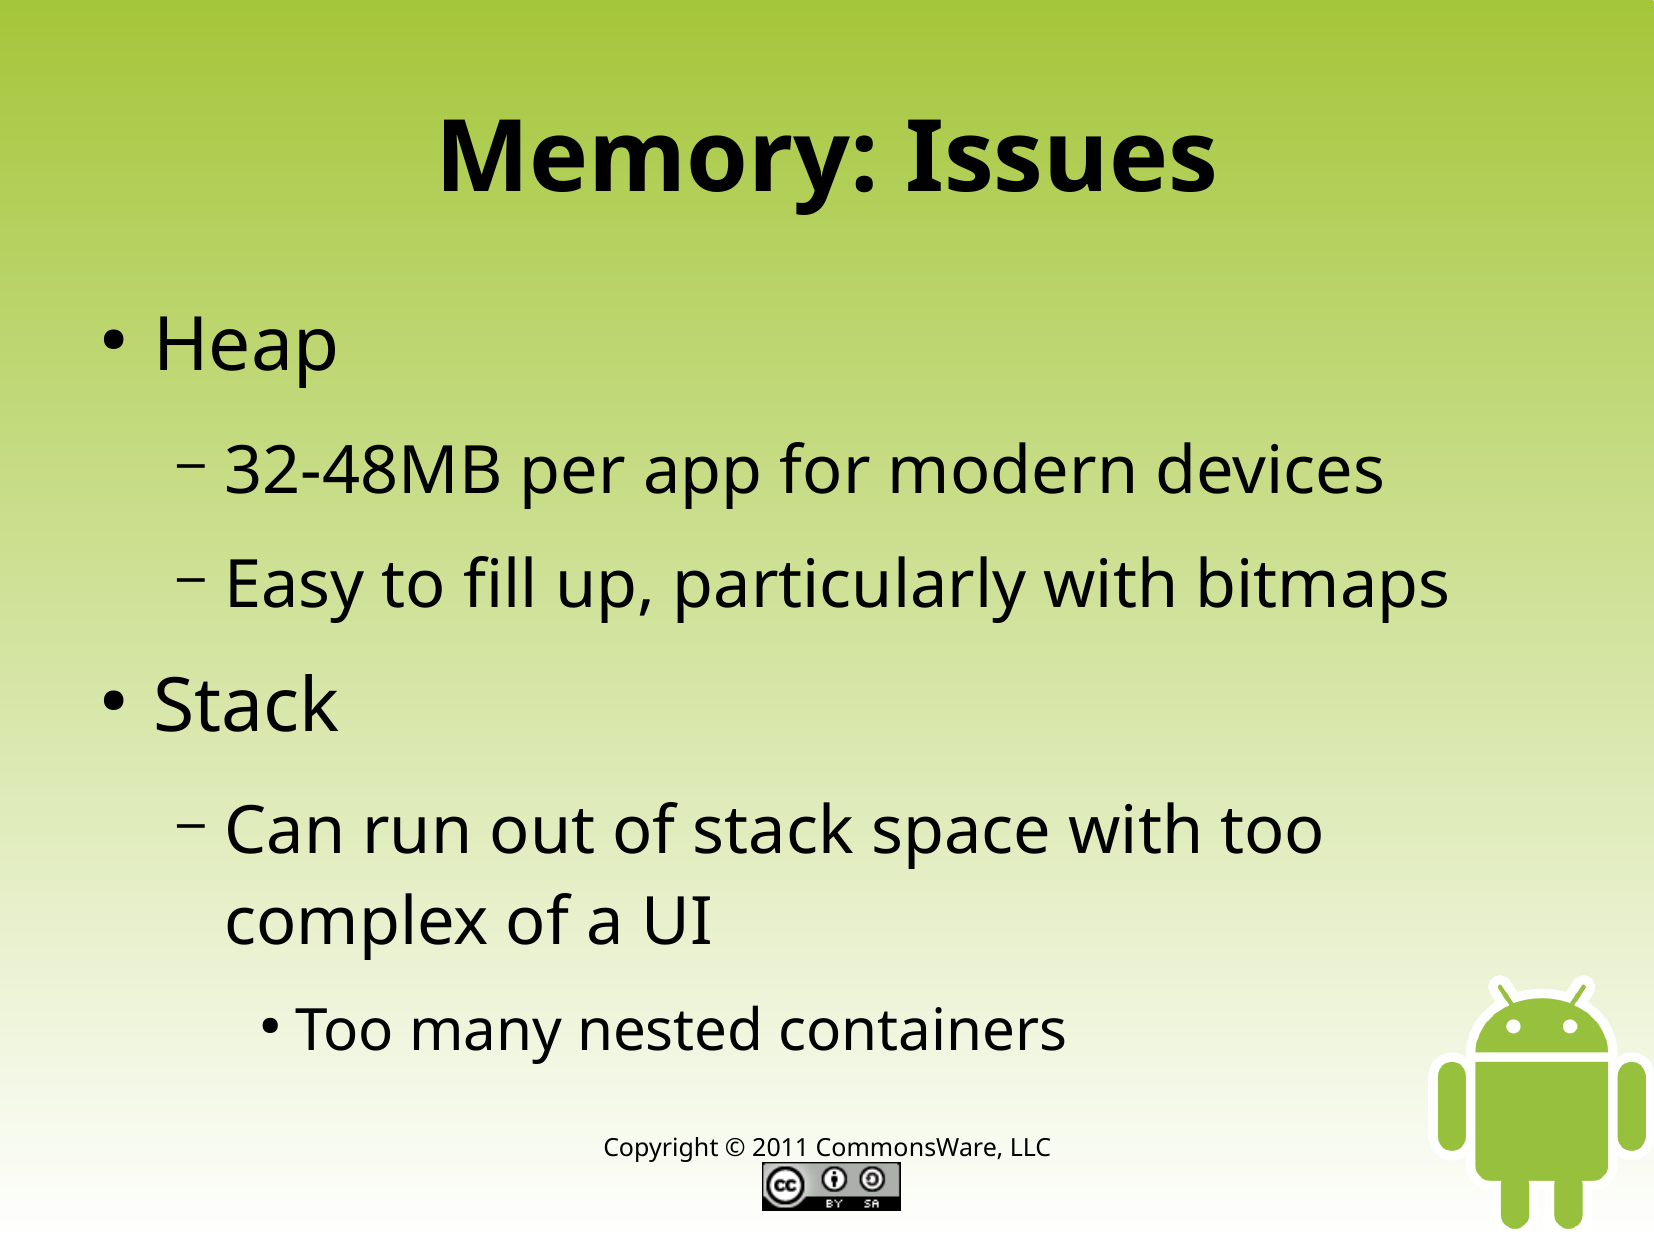

# Memory: Issues
Heap
32-48MB per app for modern devices
Easy to fill up, particularly with bitmaps
Stack
Can run out of stack space with too complex of a UI
Too many nested containers